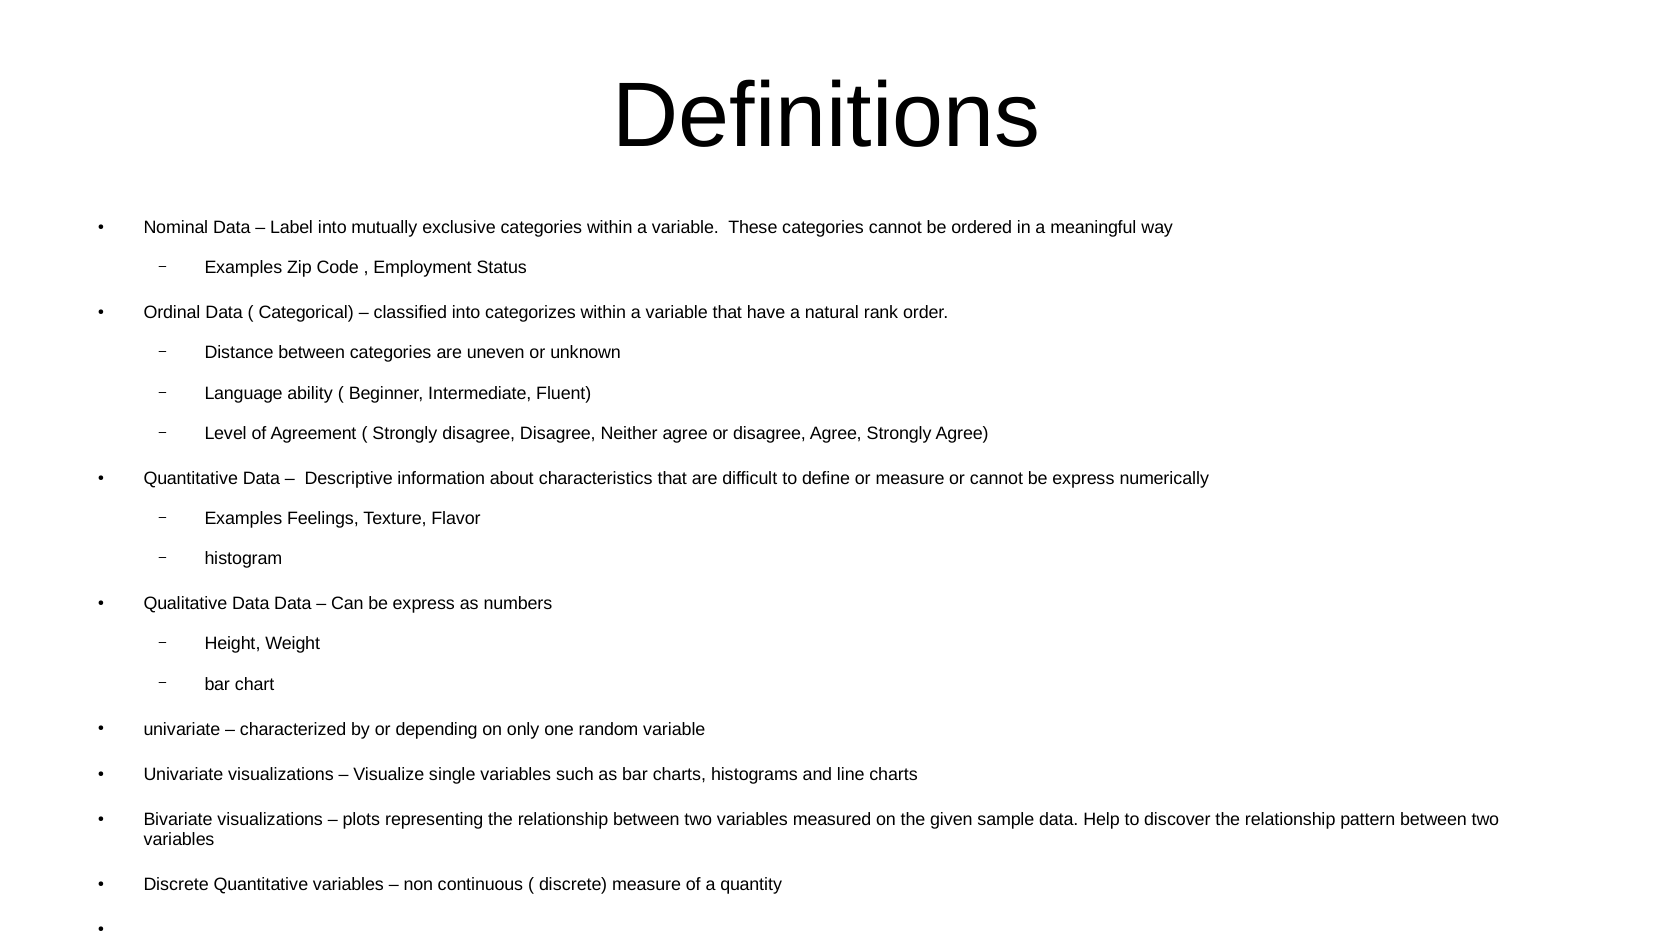

# Definitions
Nominal Data – Label into mutually exclusive categories within a variable. These categories cannot be ordered in a meaningful way
Examples Zip Code , Employment Status
Ordinal Data ( Categorical) – classified into categorizes within a variable that have a natural rank order.
Distance between categories are uneven or unknown
Language ability ( Beginner, Intermediate, Fluent)
Level of Agreement ( Strongly disagree, Disagree, Neither agree or disagree, Agree, Strongly Agree)
Quantitative Data – Descriptive information about characteristics that are difficult to define or measure or cannot be express numerically
Examples Feelings, Texture, Flavor
histogram
Qualitative Data Data – Can be express as numbers
Height, Weight
bar chart
univariate – characterized by or depending on only one random variable
Univariate visualizations – Visualize single variables such as bar charts, histograms and line charts
Bivariate visualizations – plots representing the relationship between two variables measured on the given sample data. Help to discover the relationship pattern between two variables
Discrete Quantitative variables – non continuous ( discrete) measure of a quantity